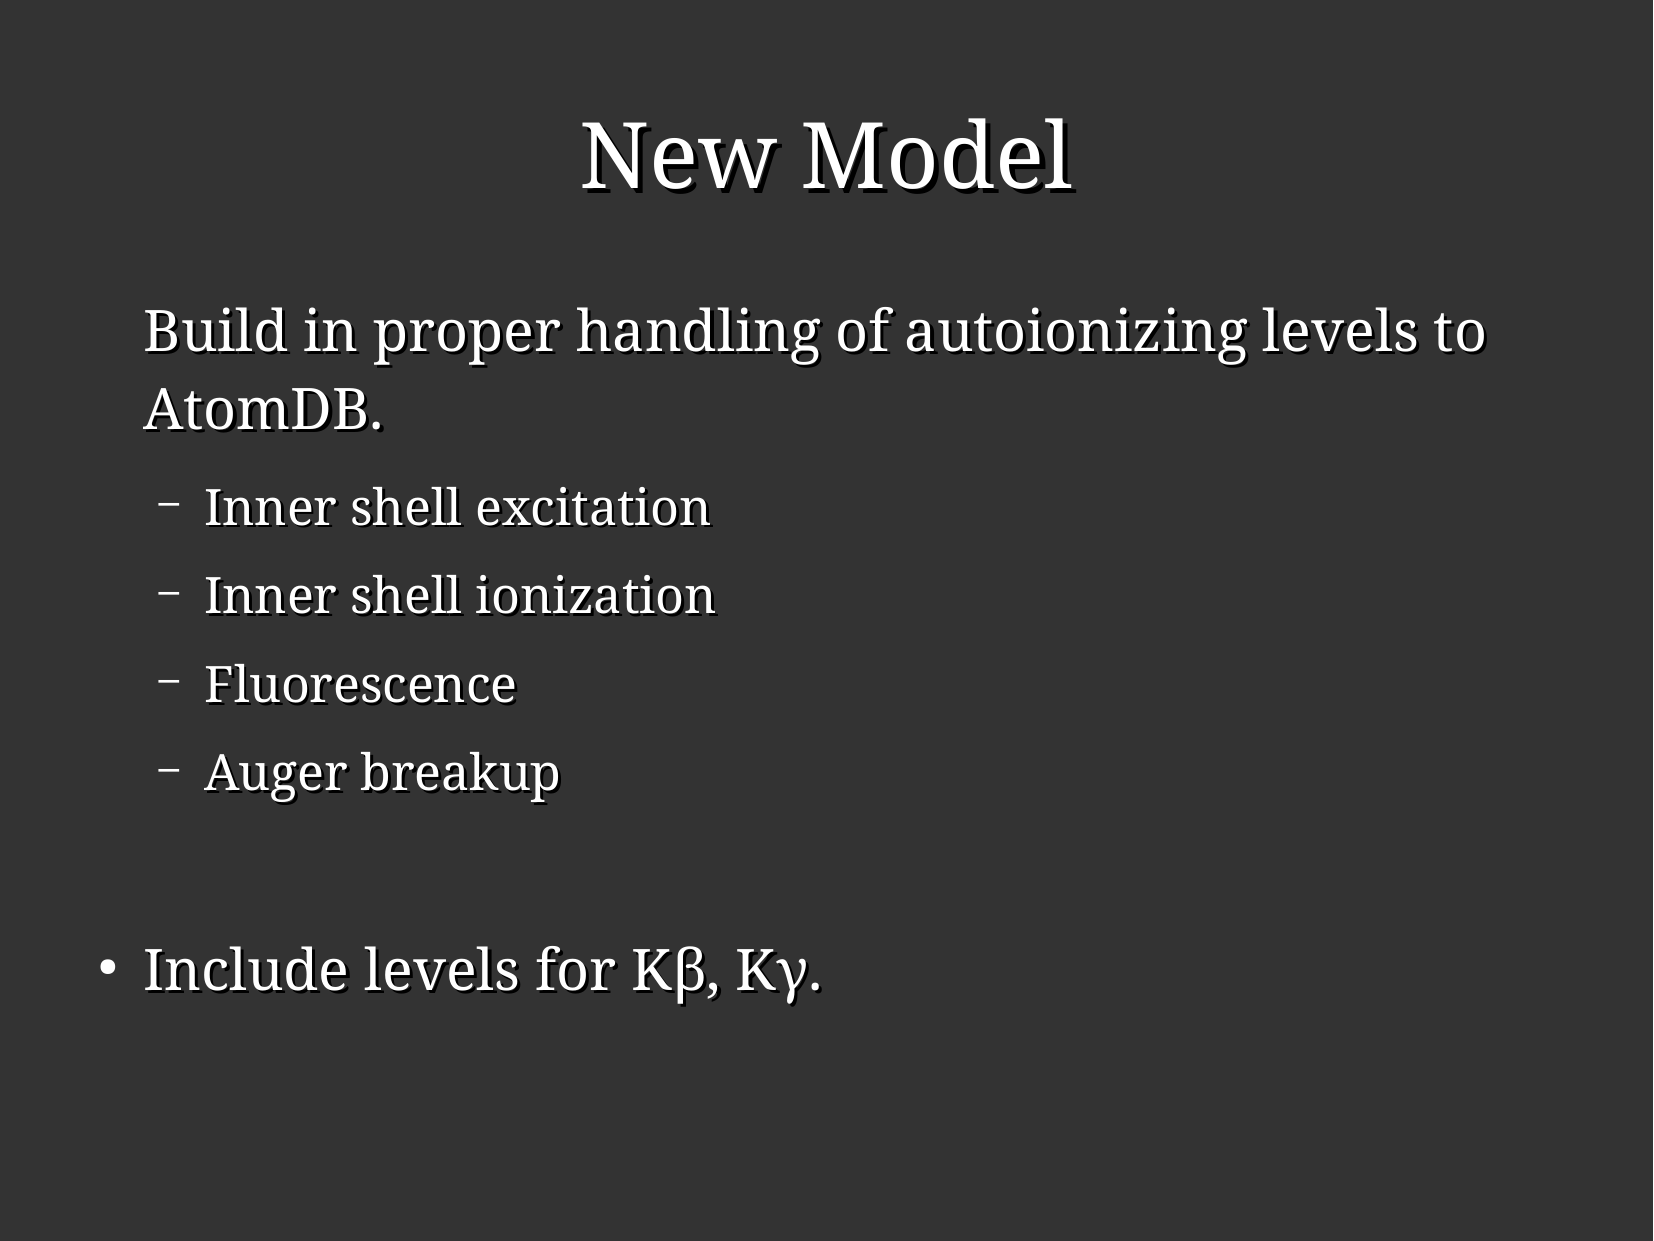

# New Model
Build in proper handling of autoionizing levels to AtomDB.
Inner shell excitation
Inner shell ionization
Fluorescence
Auger breakup
Include levels for Kβ, Kγ.